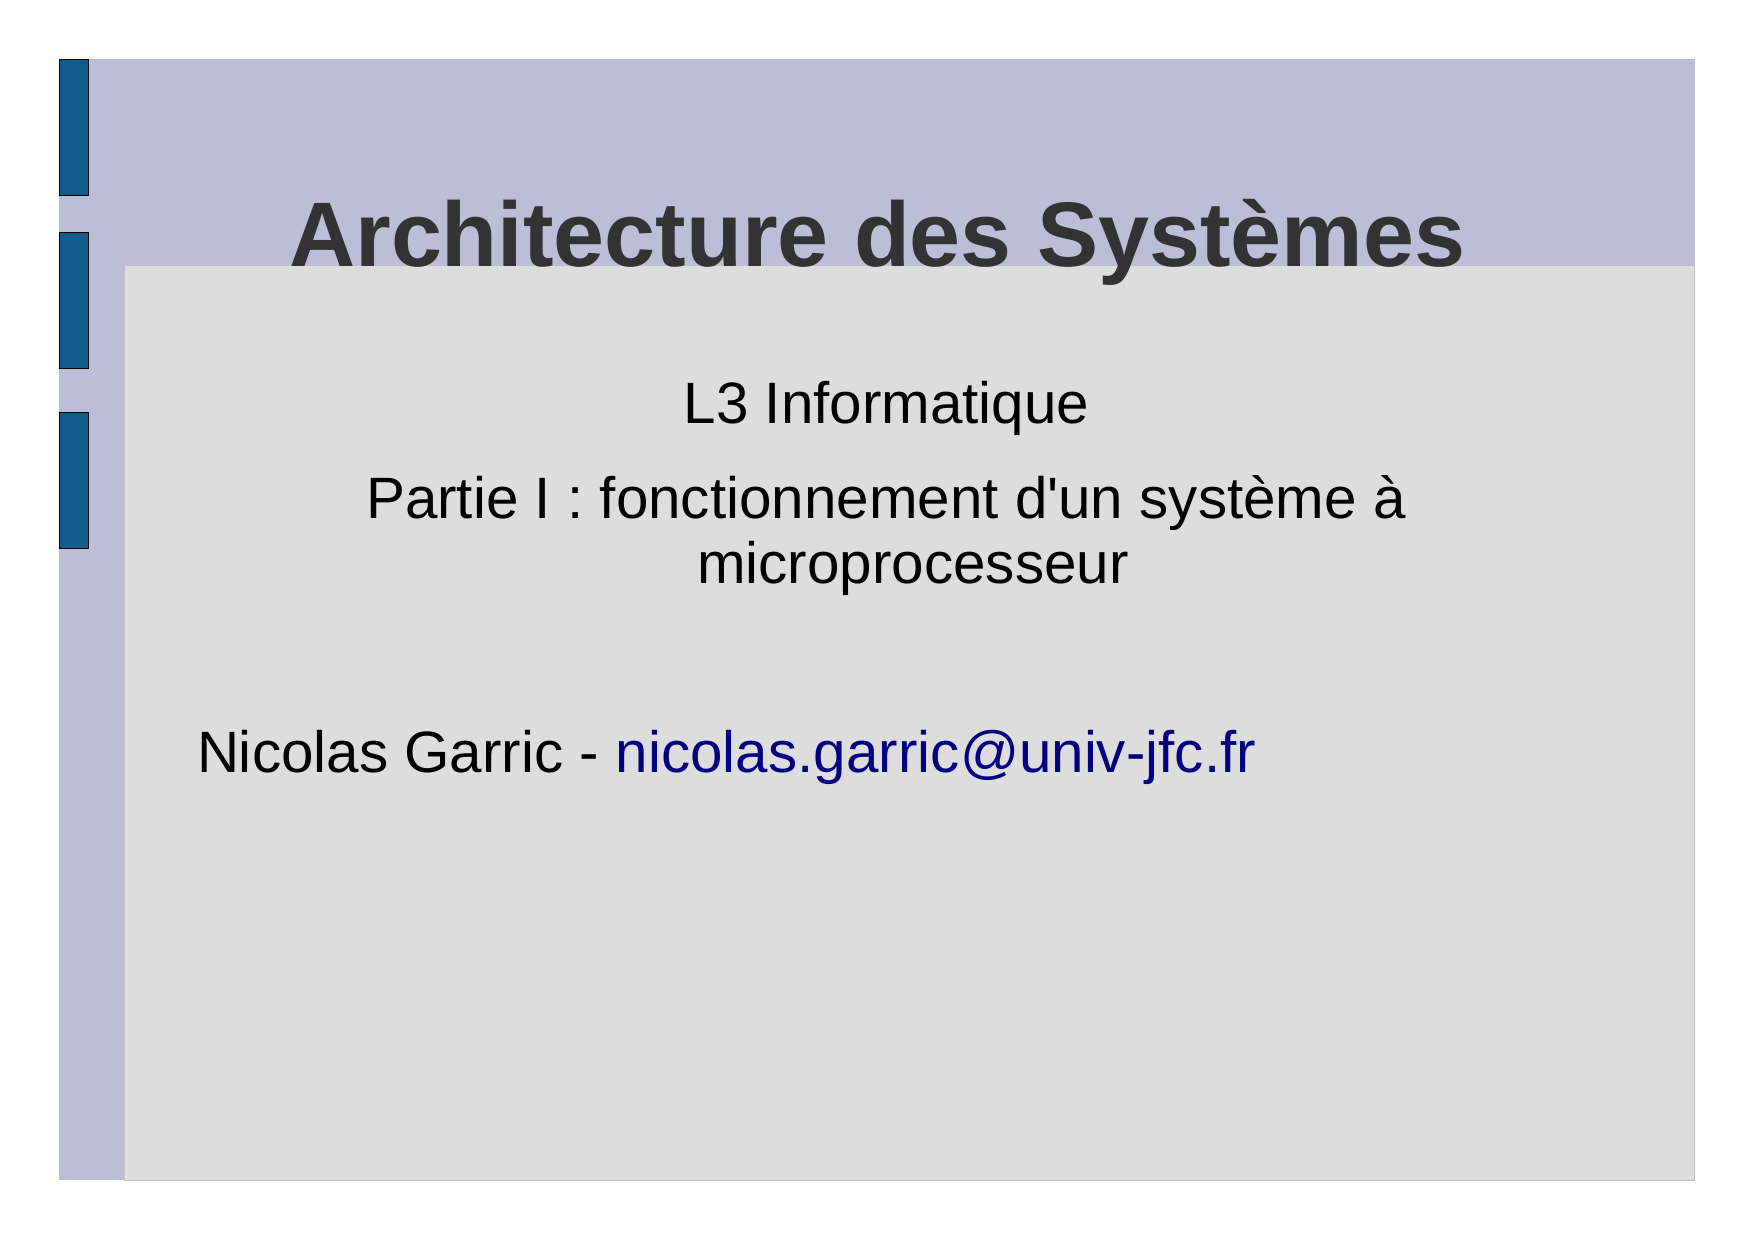

# Architecture des Systèmes
L3 Informatique
Partie I : fonctionnement d'un système à microprocesseur
Nicolas Garric - nicolas.garric@univ-jfc.fr